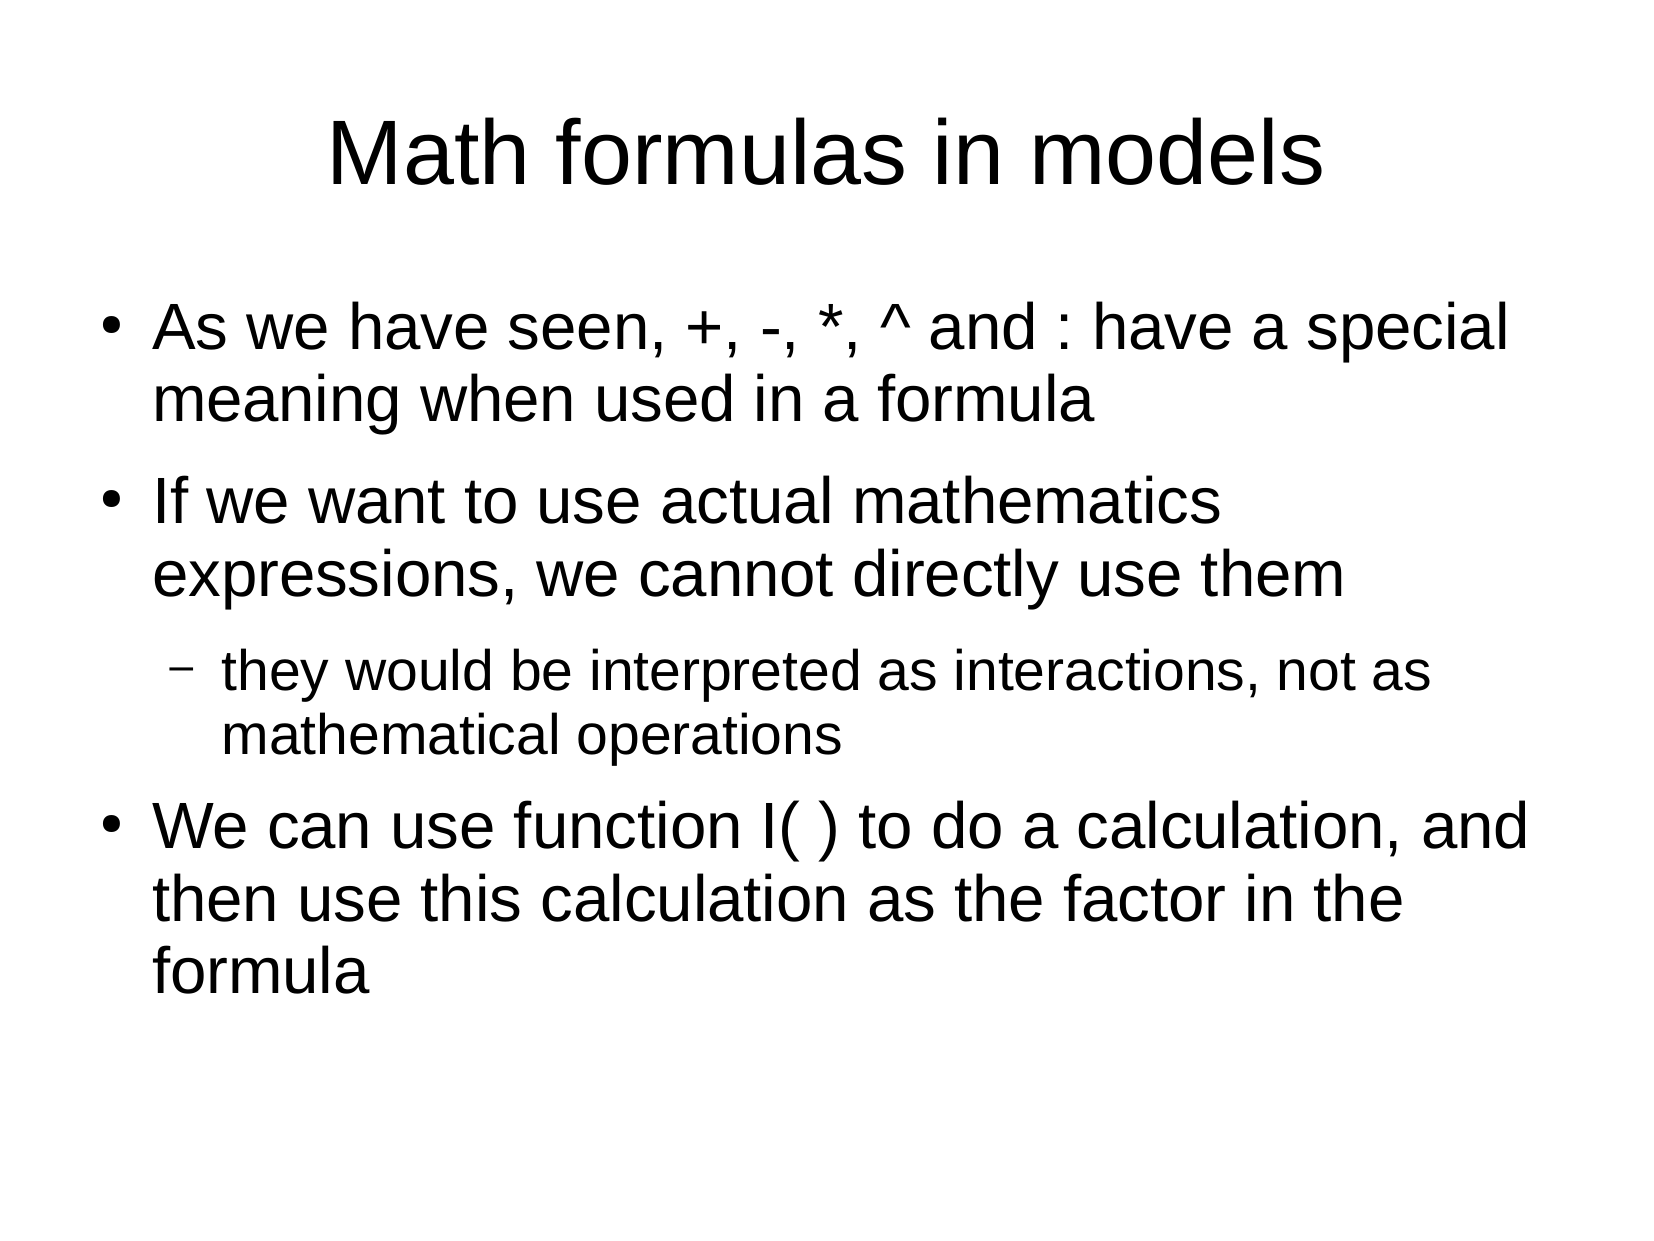

# Math formulas in models
As we have seen, +, -, *, ^ and : have a special meaning when used in a formula
If we want to use actual mathematics expressions, we cannot directly use them
they would be interpreted as interactions, not as mathematical operations
We can use function I( ) to do a calculation, and then use this calculation as the factor in the formula